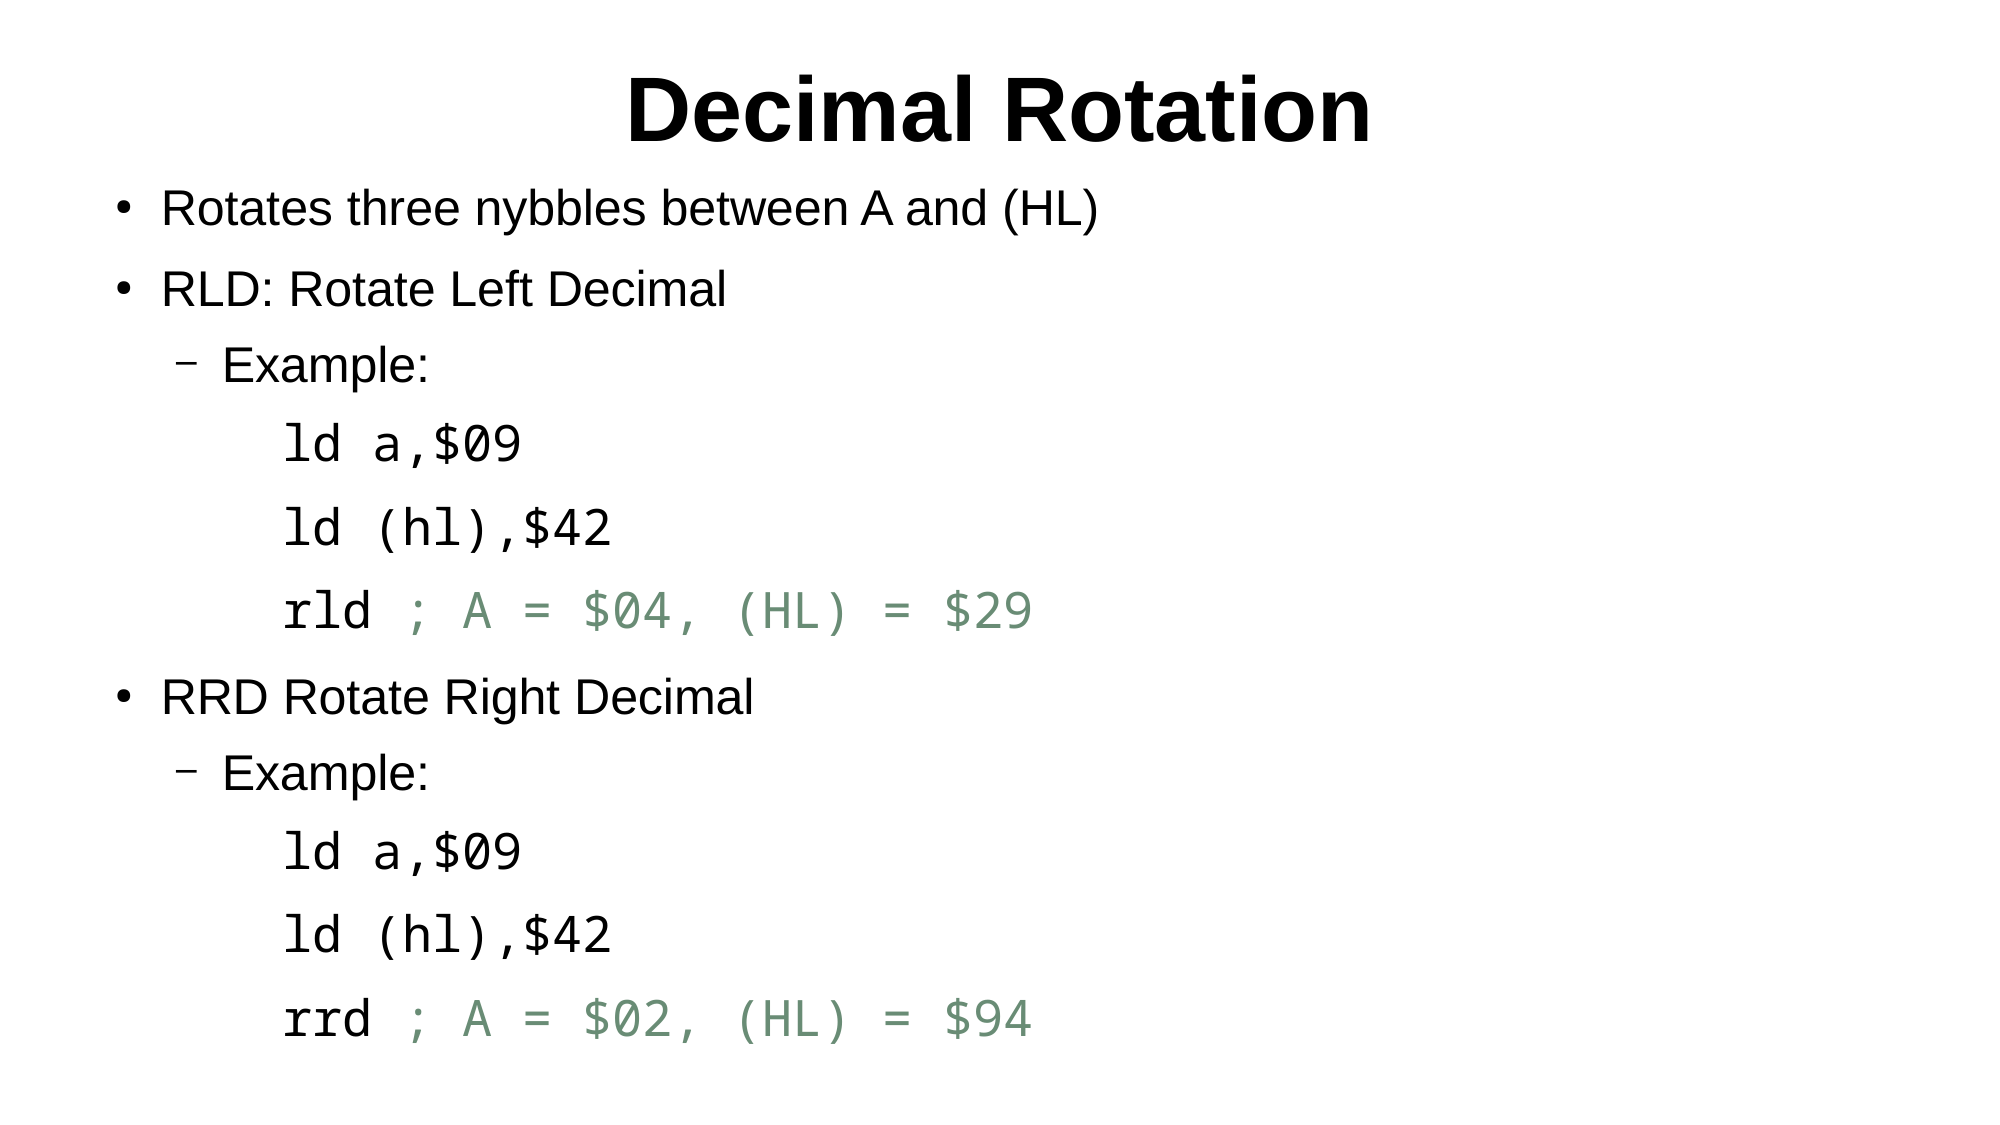

# Decimal Rotation
Rotates three nybbles between A and (HL)
RLD: Rotate Left Decimal
Example:
ld a,$09
ld (hl),$42
rld ; A = $04, (HL) = $29
RRD Rotate Right Decimal
Example:
ld a,$09
ld (hl),$42
rrd ; A = $02, (HL) = $94